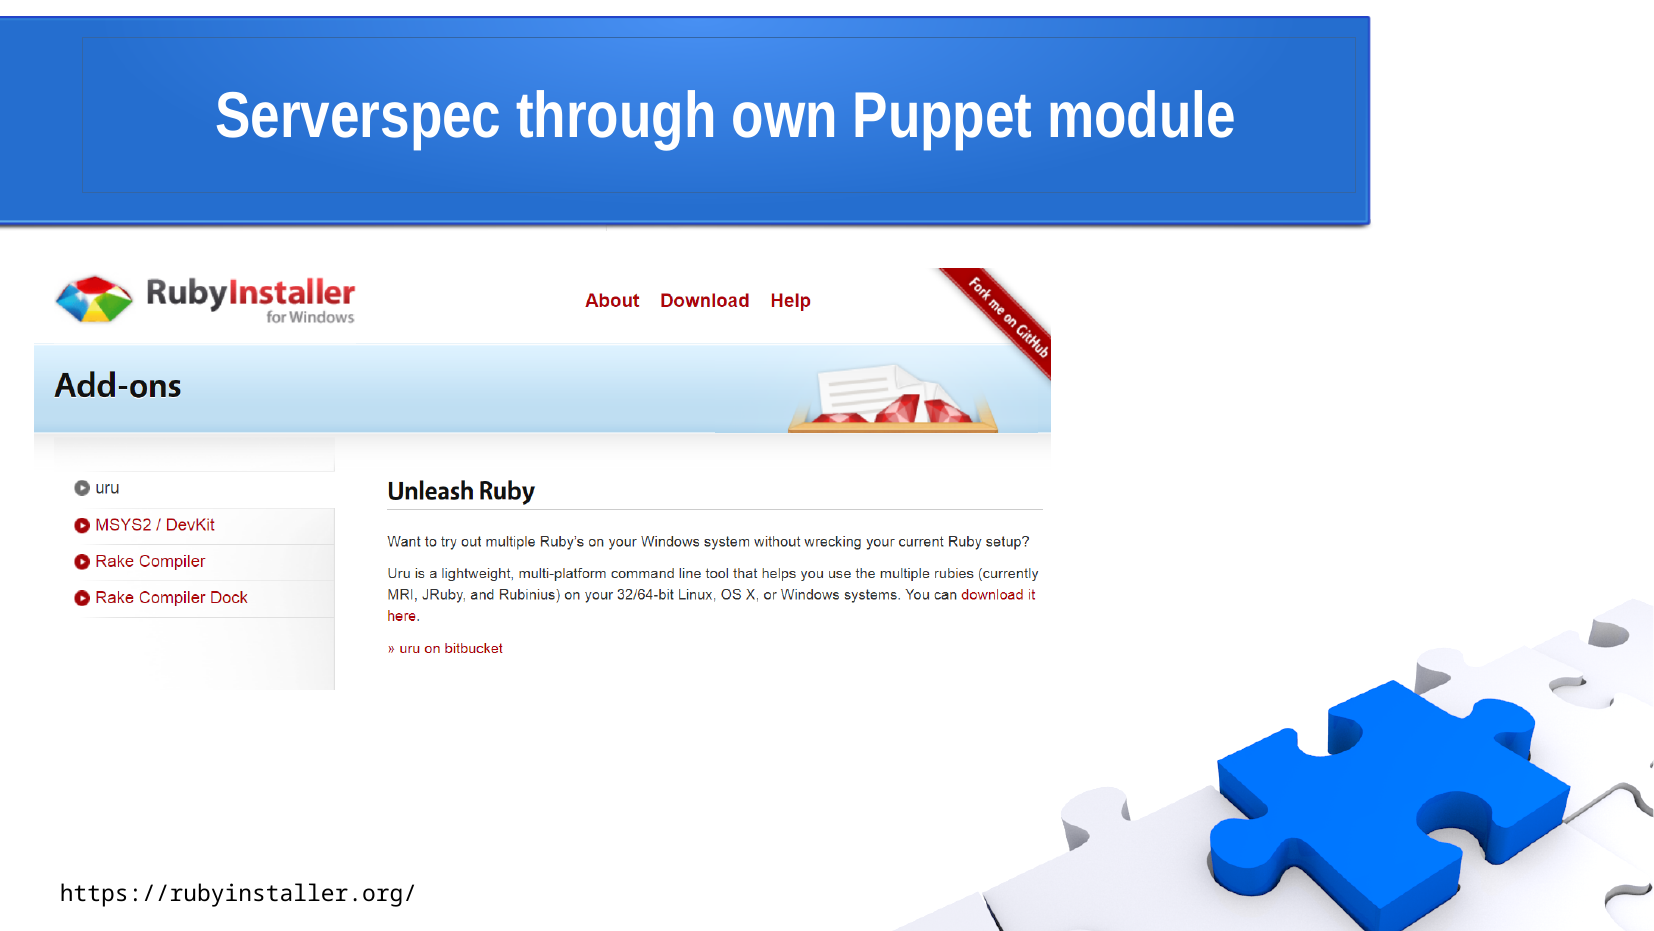

# Serverspec through own Puppet module
https://rubyinstaller.org/